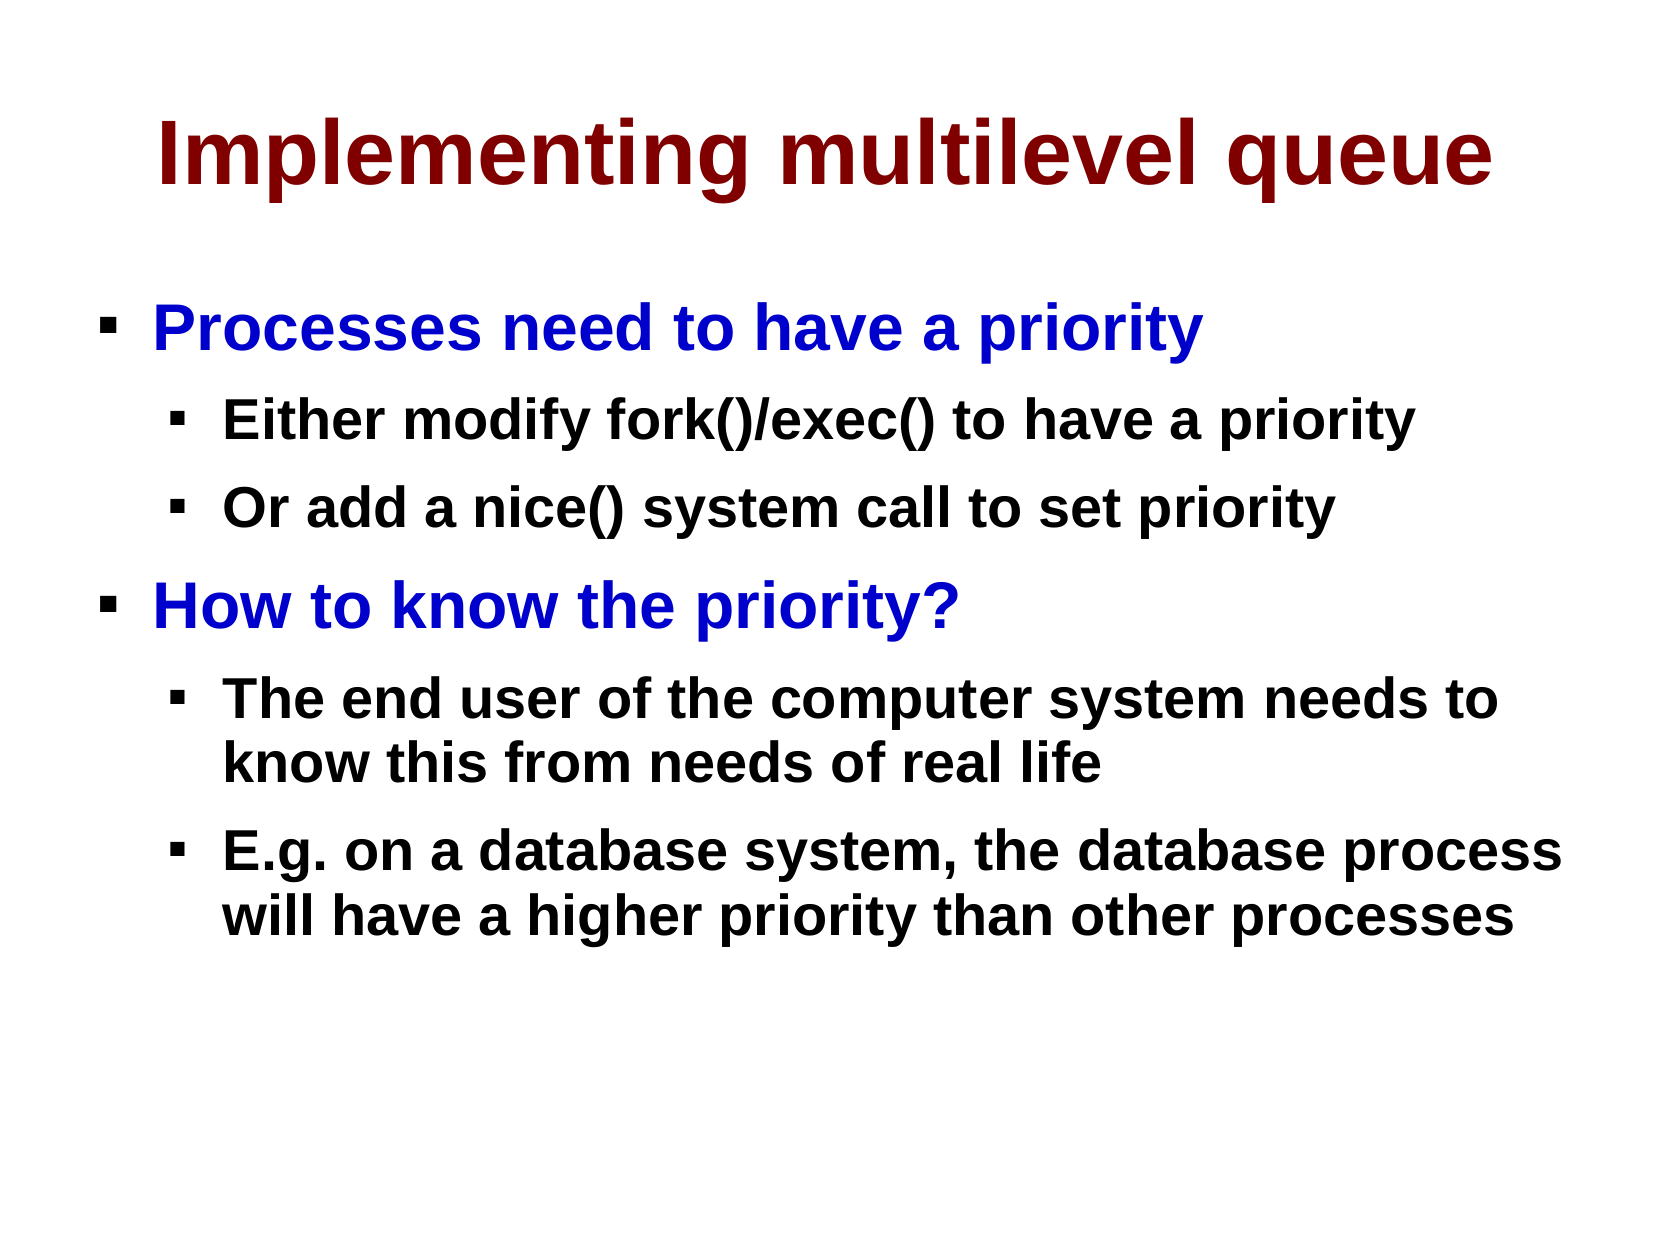

# Implementing multilevel queue
Processes need to have a priority
Either modify fork()/exec() to have a priority
Or add a nice() system call to set priority
How to know the priority?
The end user of the computer system needs to know this from needs of real life
E.g. on a database system, the database process will have a higher priority than other processes